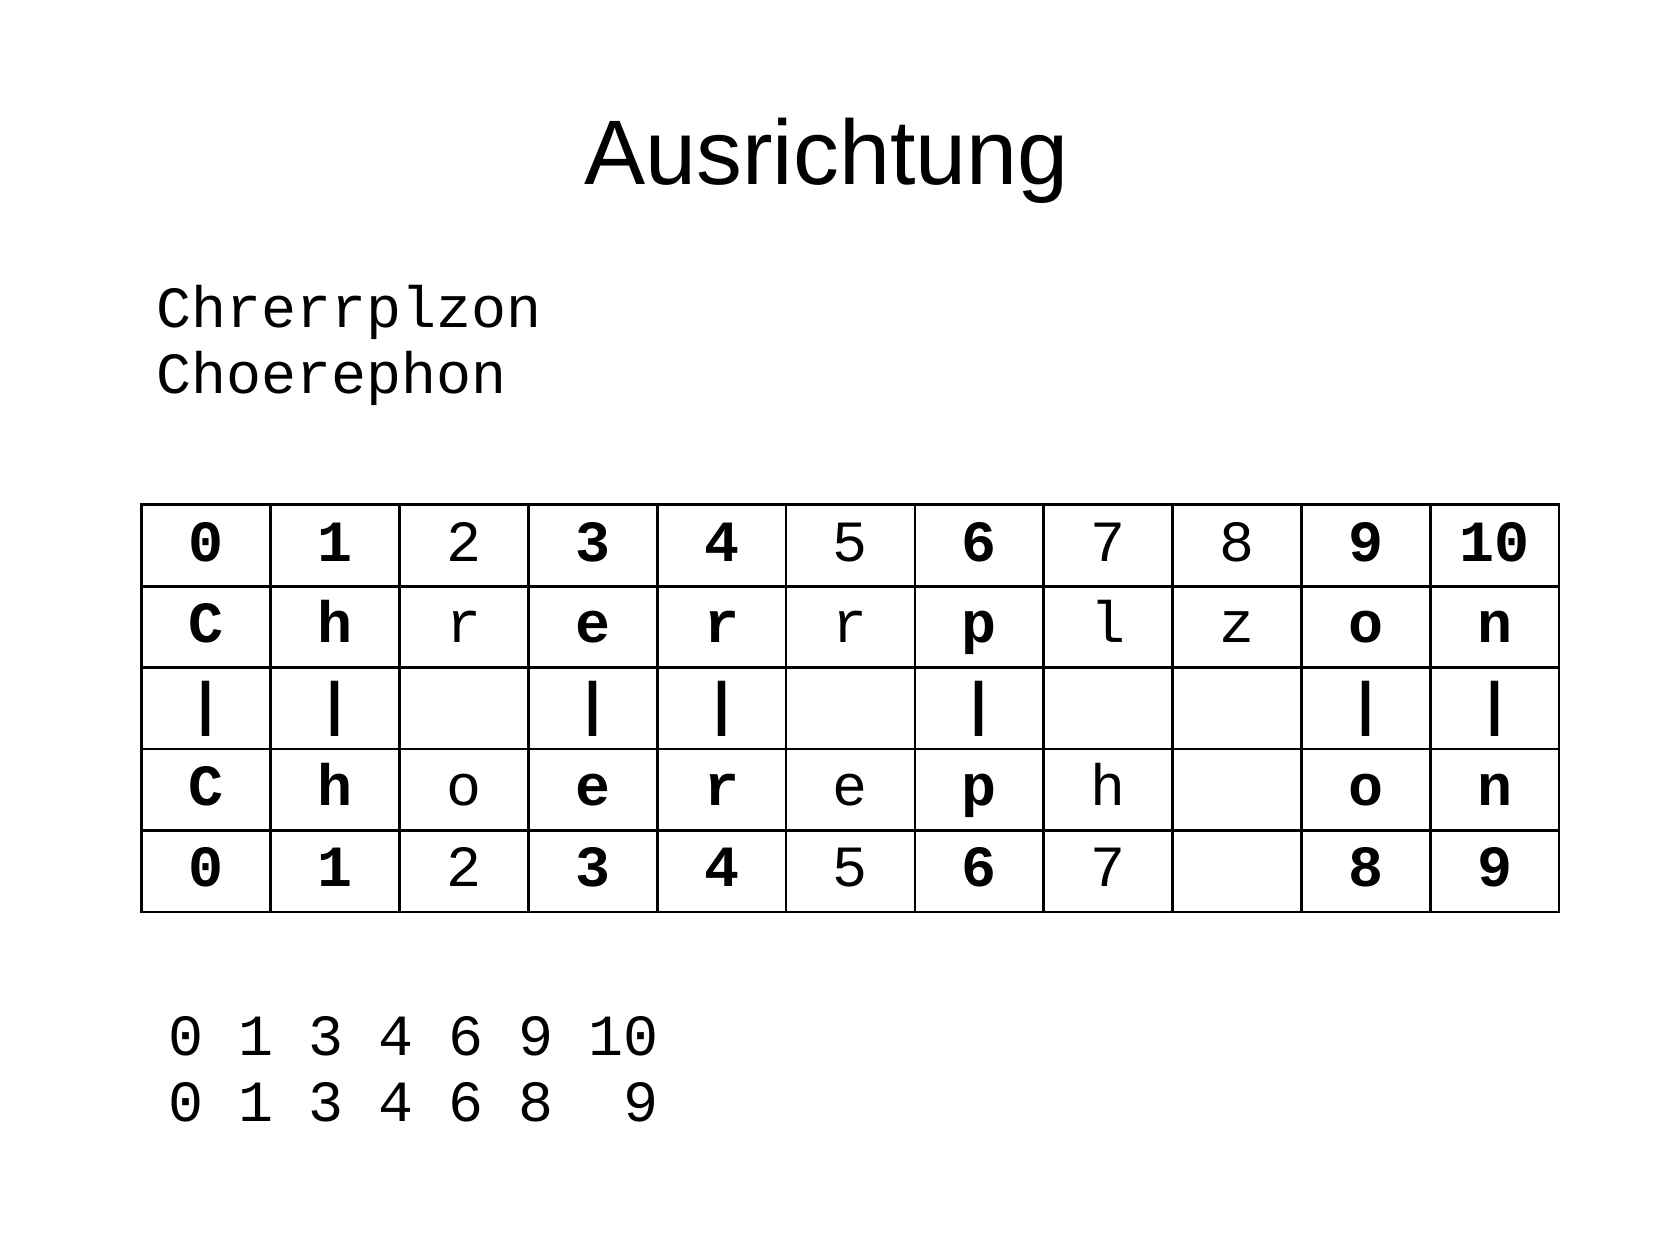

# Ausrichtung
Chrerrplzon
Choerephon
| 0 | 1 | 2 | 3 | 4 | 5 | 6 | 7 | 8 | 9 | 10 |
| --- | --- | --- | --- | --- | --- | --- | --- | --- | --- | --- |
| C | h | r | e | r | r | p | l | z | o | n |
| | | | | | | | | | | | | | | | | | |
| C | h | o | e | r | e | p | h | | o | n |
| 0 | 1 | 2 | 3 | 4 | 5 | 6 | 7 | | 8 | 9 |
0 1 3 4 6 9 10
0 1 3 4 6 8 9